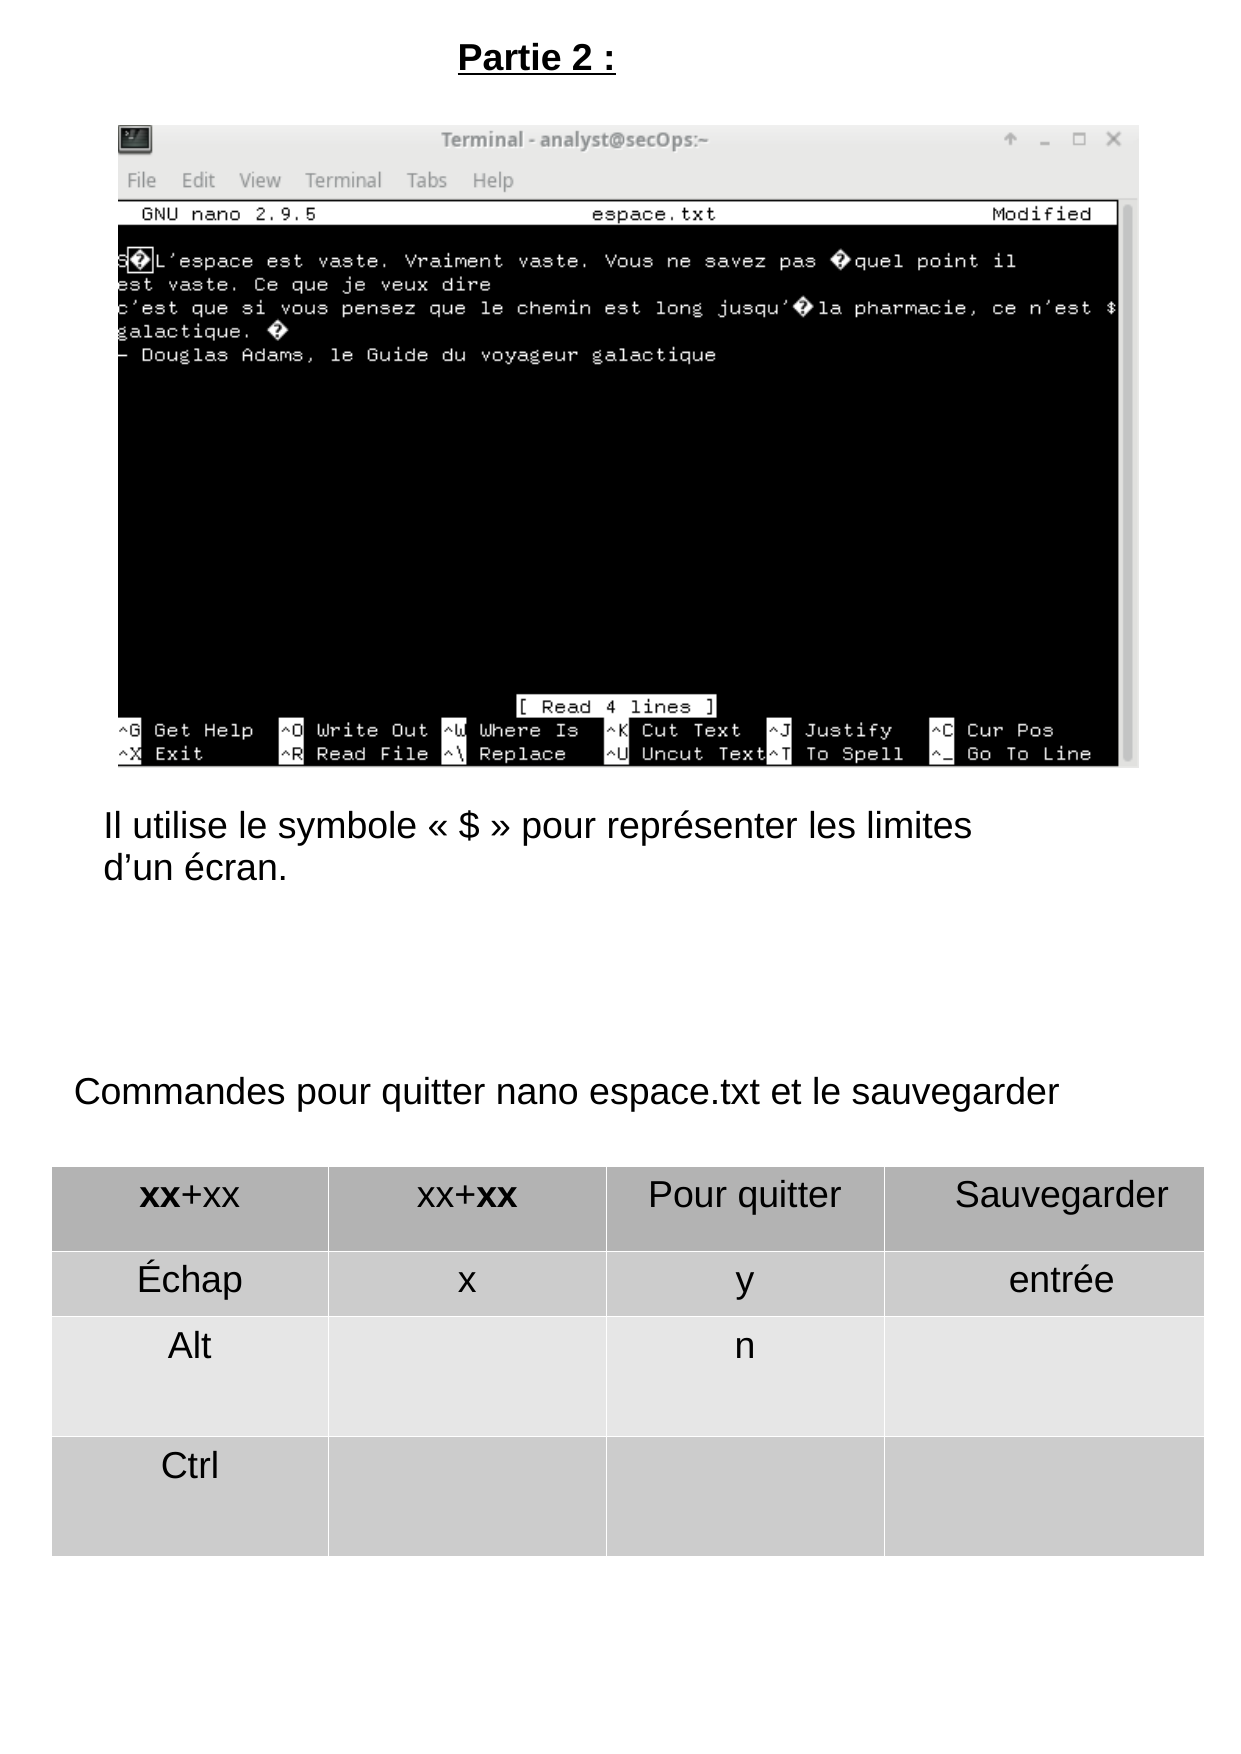

Partie 2 :
Il utilise le symbole « $ » pour représenter les limites d’un écran.
Commandes pour quitter nano espace.txt et le sauvegarder
| xx+xx | xx+xx | Pour quitter | Sauvegarder |
| --- | --- | --- | --- |
| Échap | x | y | entrée |
| Alt | | n | |
| Ctrl | | | |